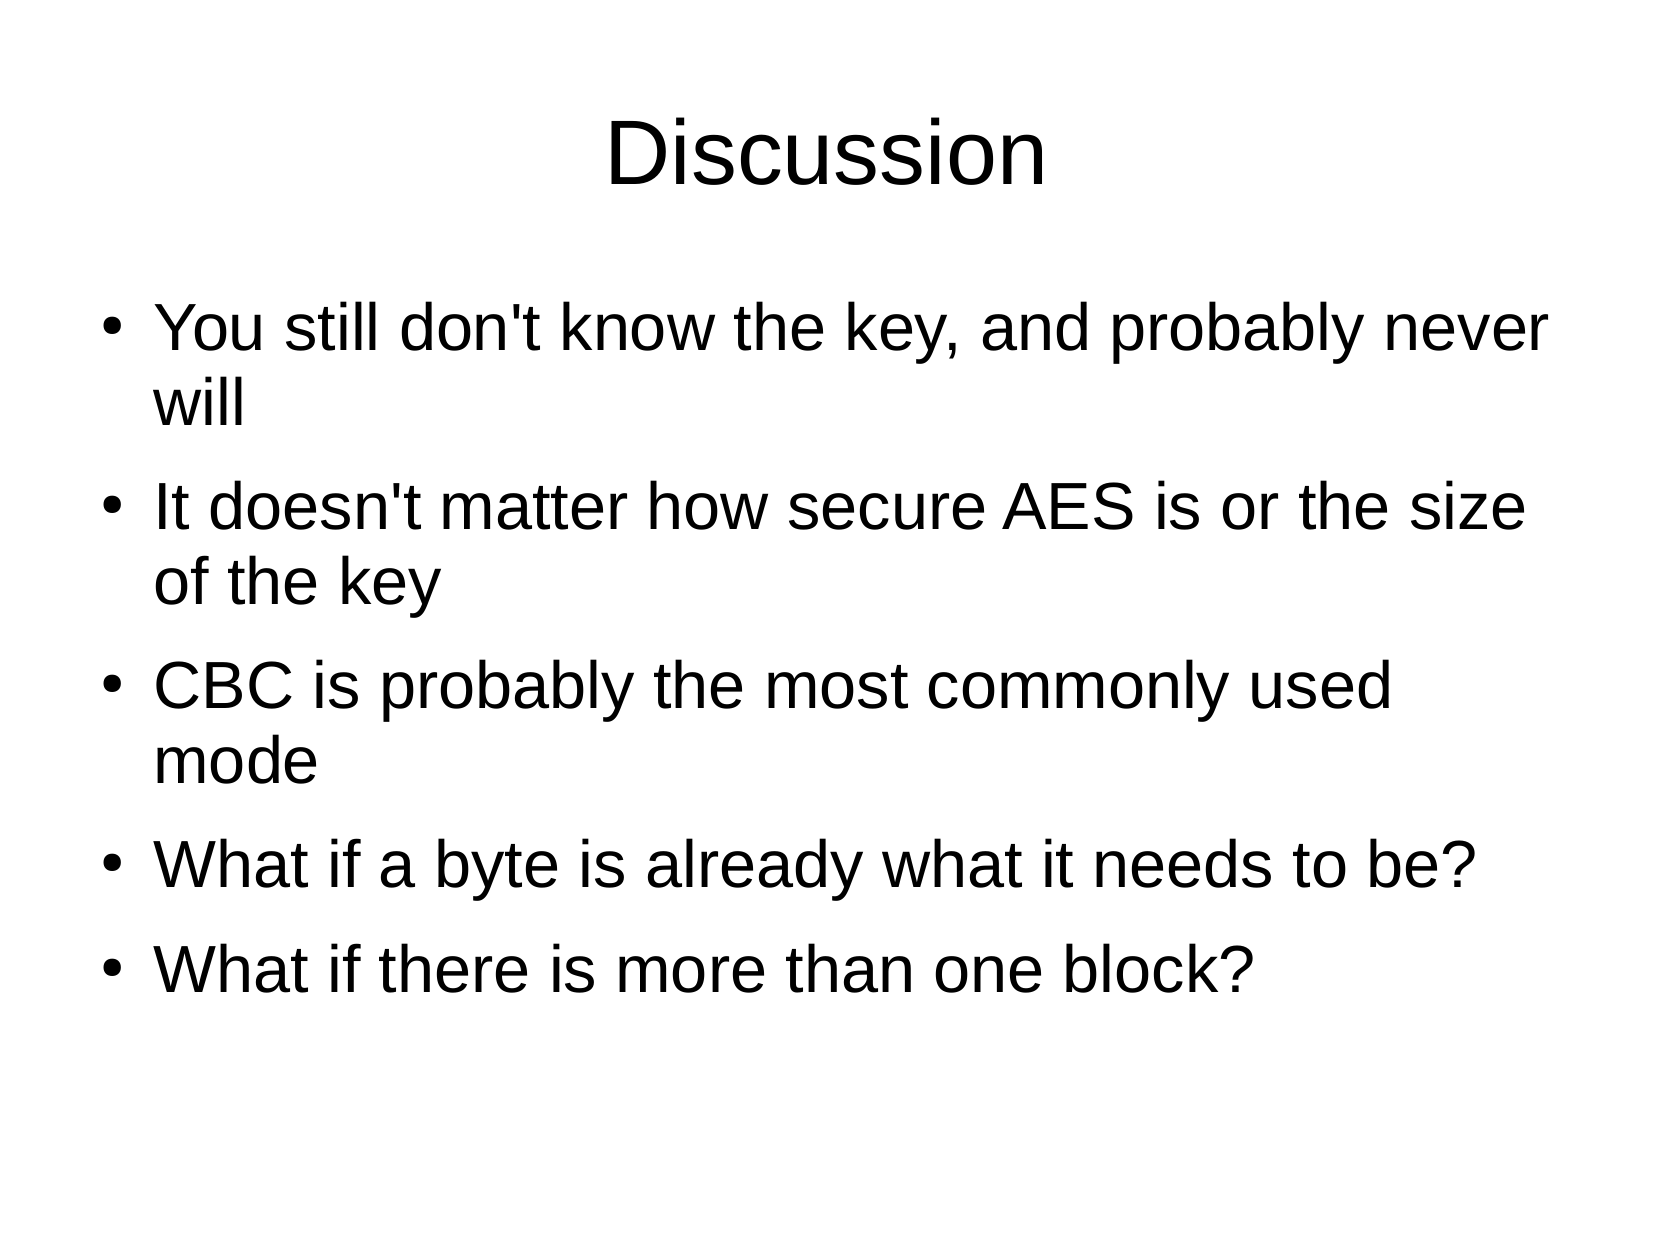

# Discussion
You still don't know the key, and probably never will
It doesn't matter how secure AES is or the size of the key
CBC is probably the most commonly used mode
What if a byte is already what it needs to be?
What if there is more than one block?